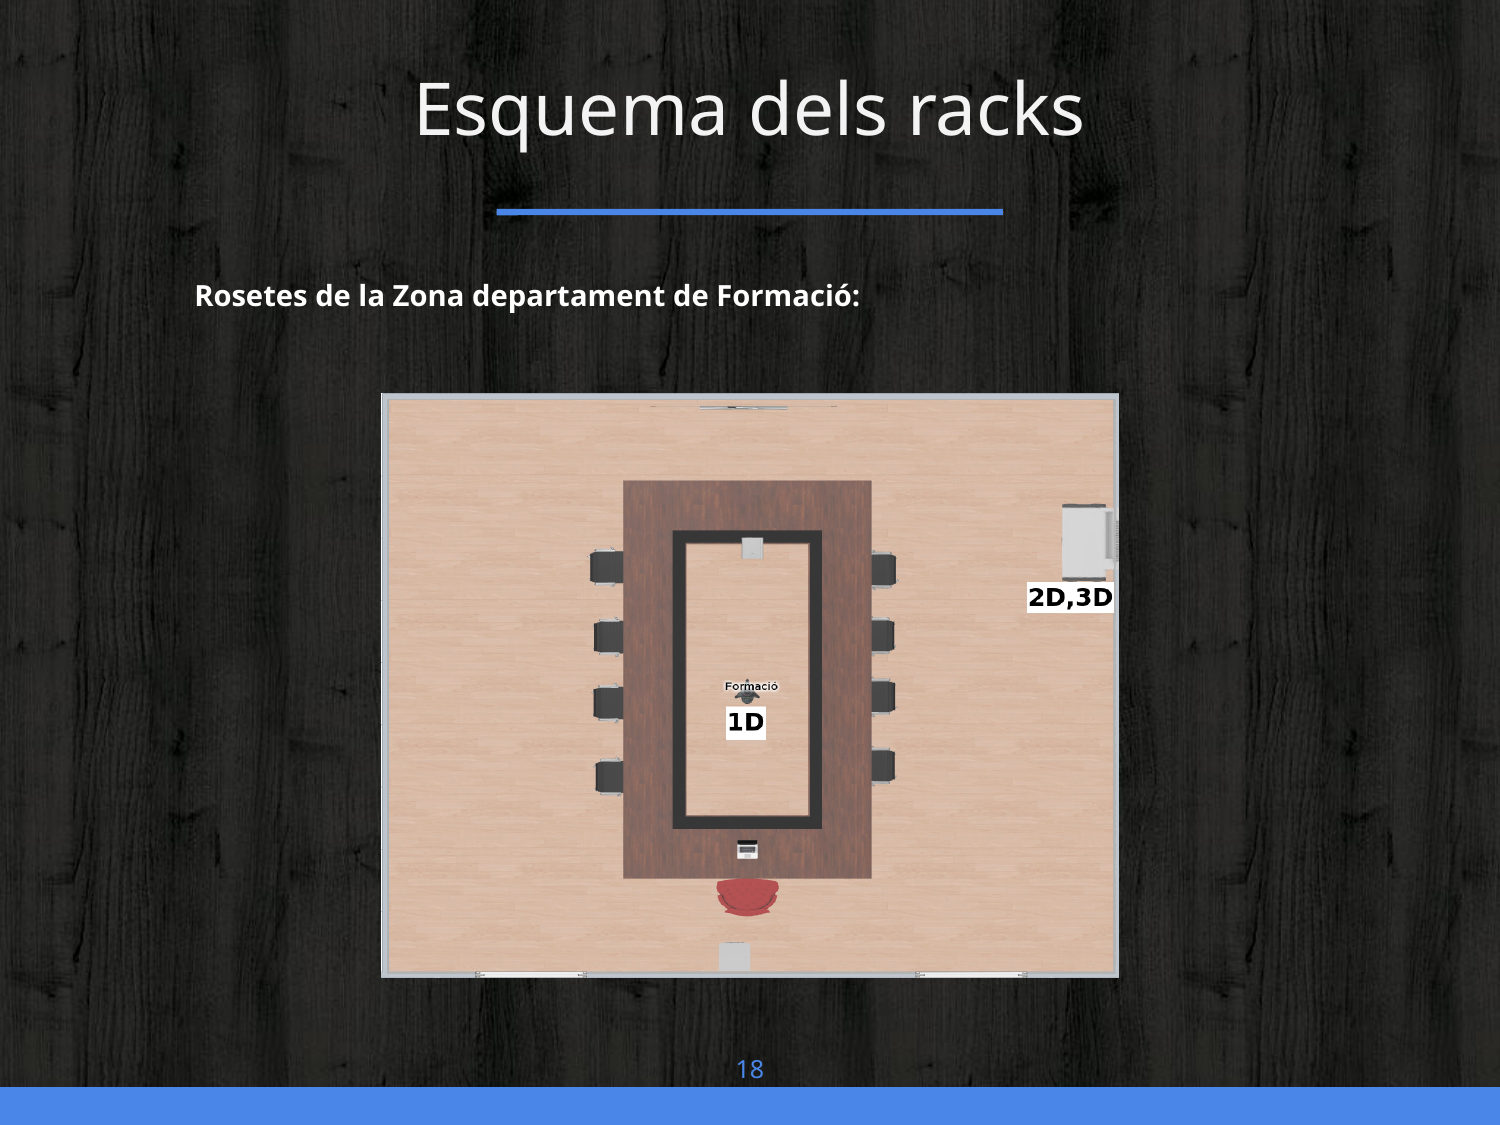

# Esquema dels racks
Rosetes de la Zona departament de Formació:
18